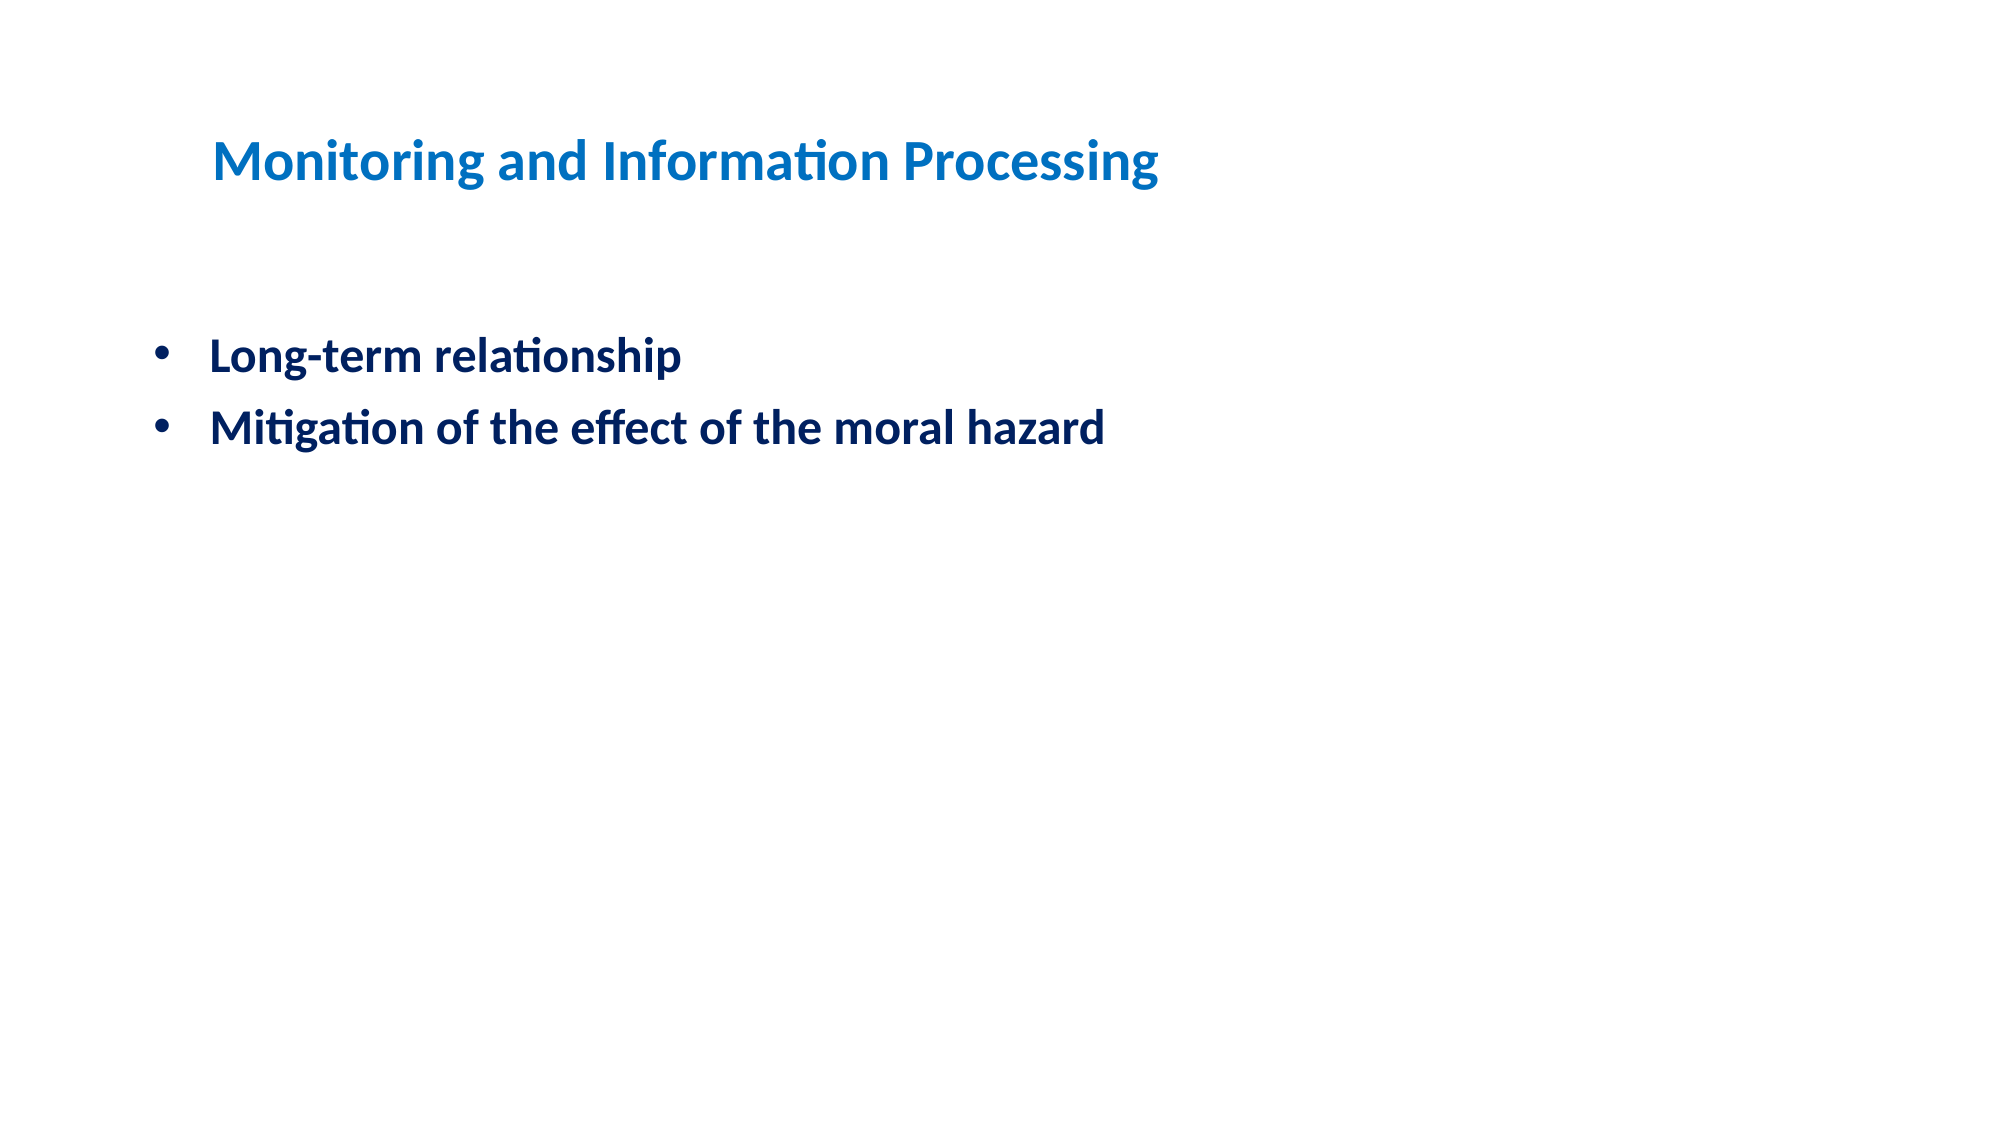

Monitoring and Information Processing
Long-term relationship
Mitigation of the effect of the moral hazard